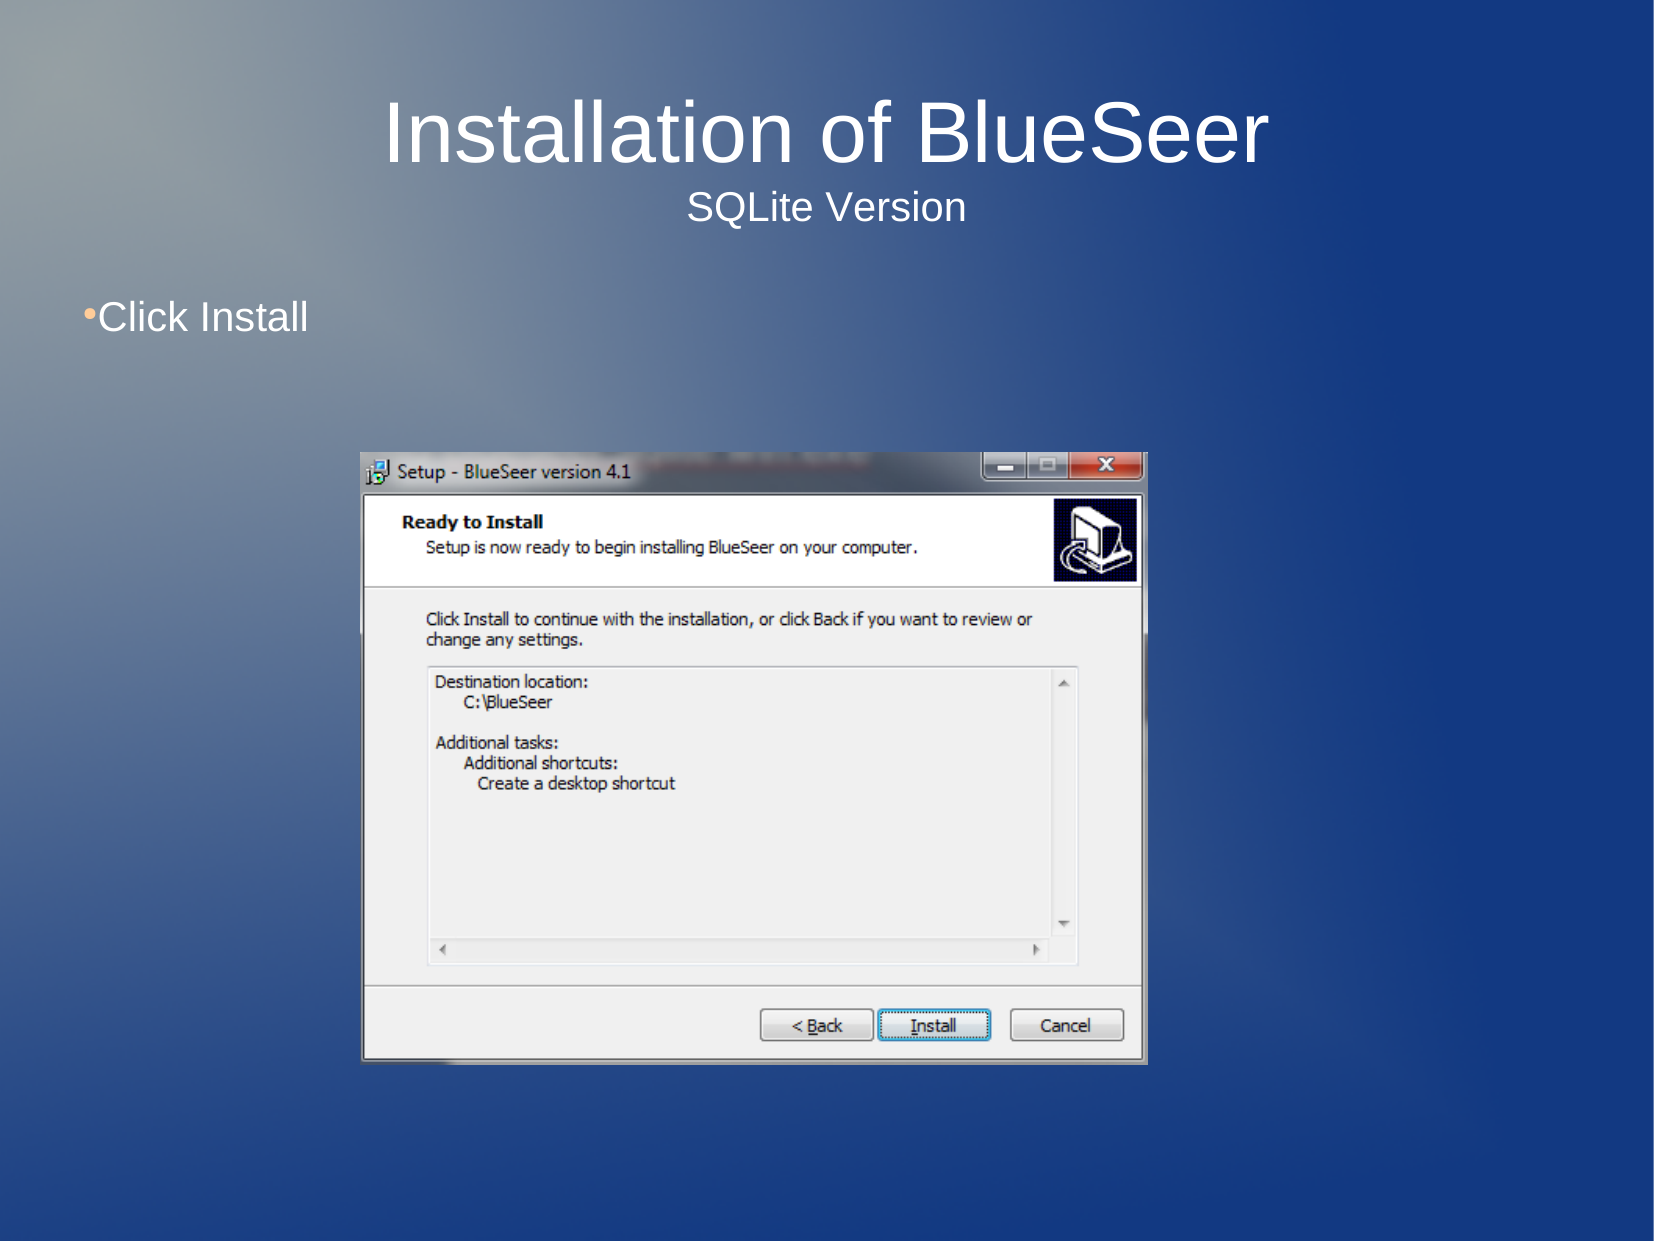

# Installation of BlueSeer SQLite Version
Click Install